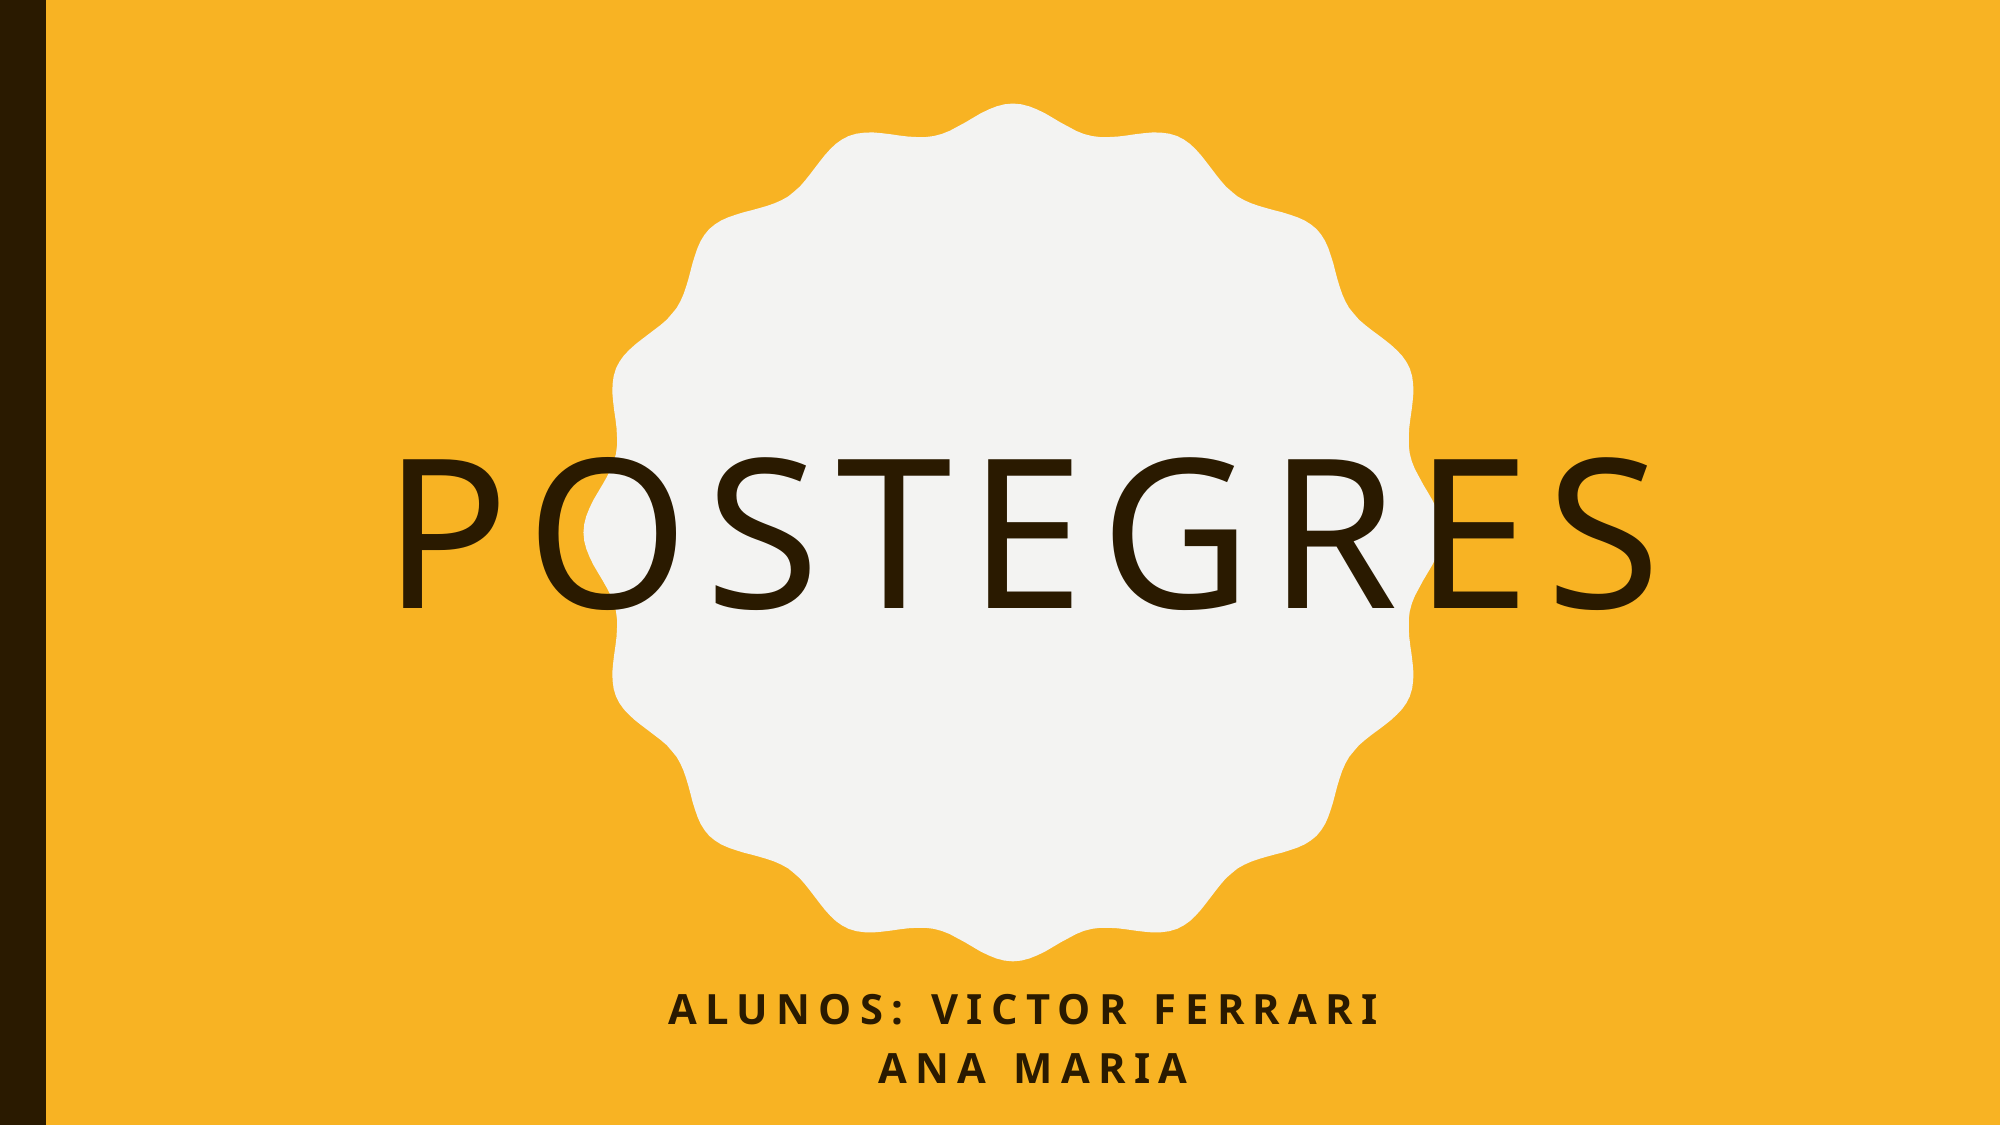

# postegres
Alunos: Victor Ferrari
 ANA maria